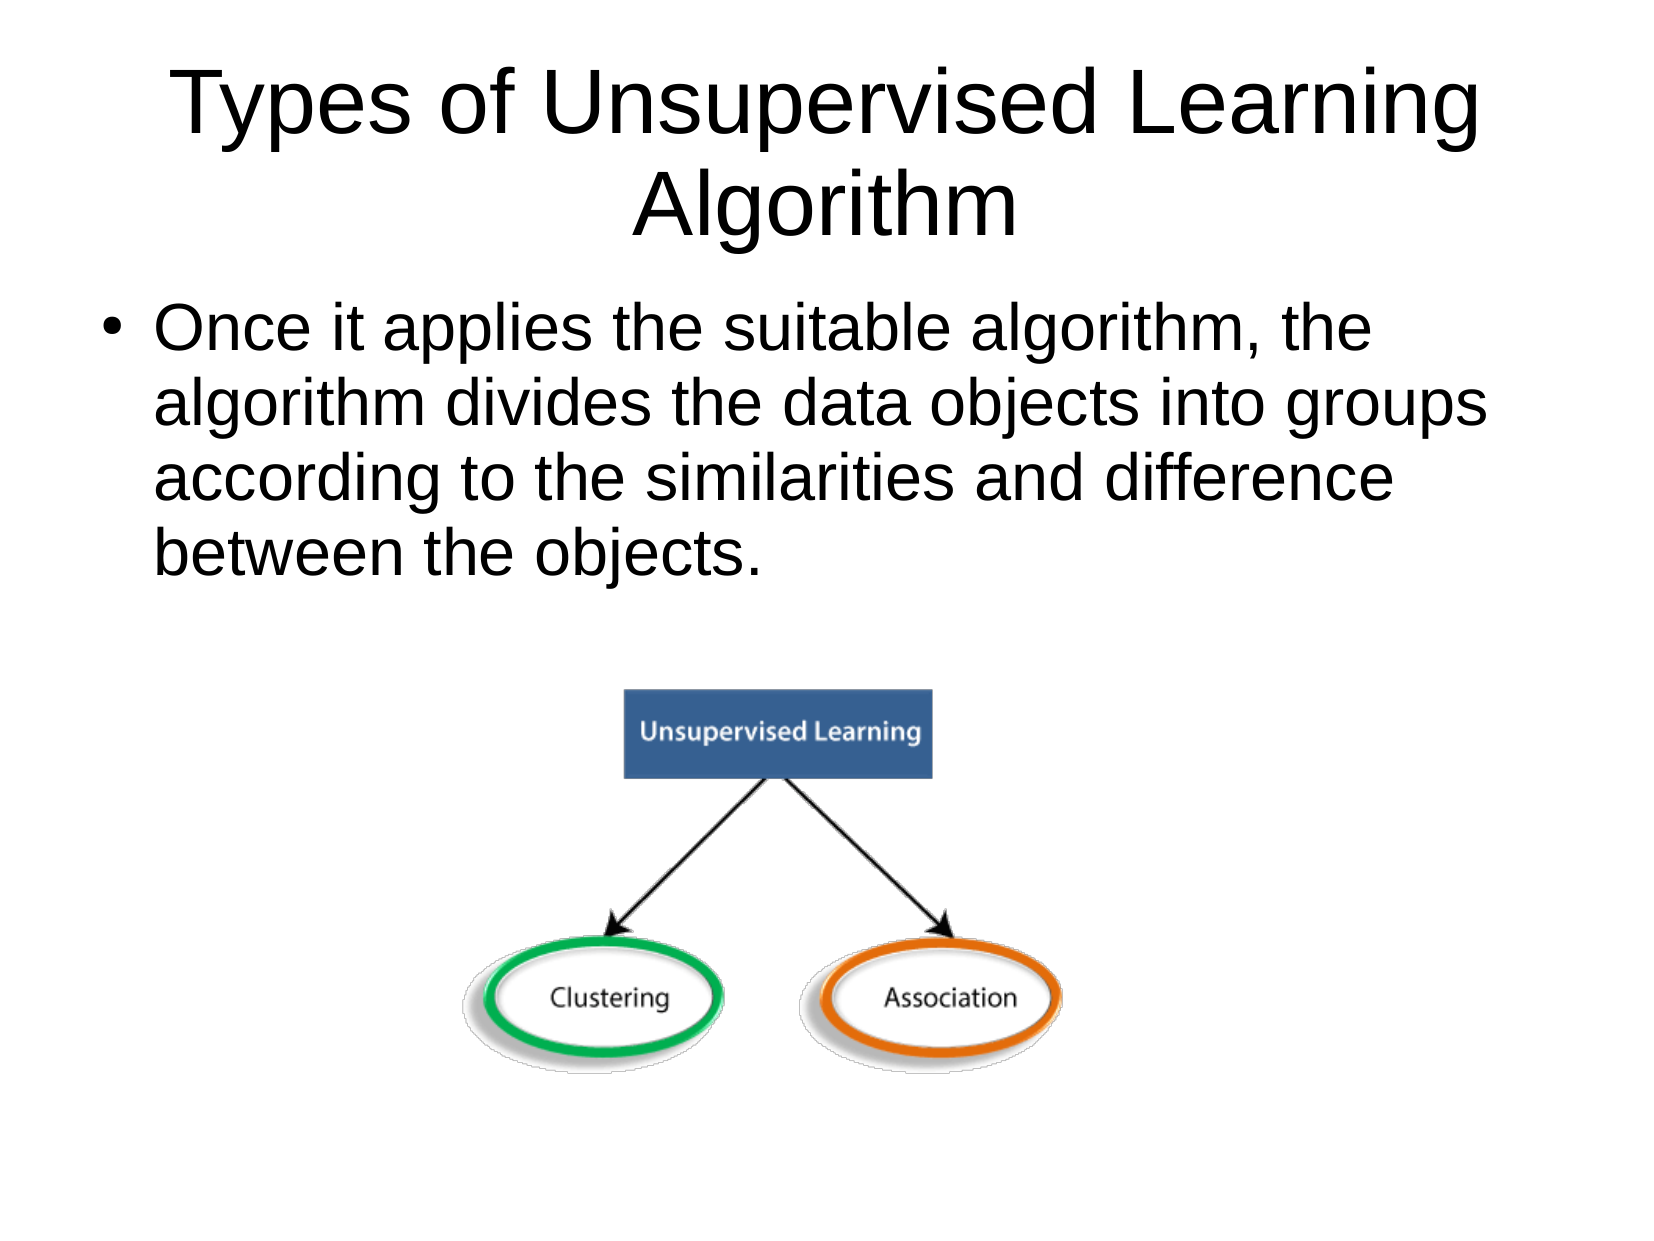

# Types of Unsupervised Learning Algorithm
Once it applies the suitable algorithm, the algorithm divides the data objects into groups according to the similarities and difference between the objects.